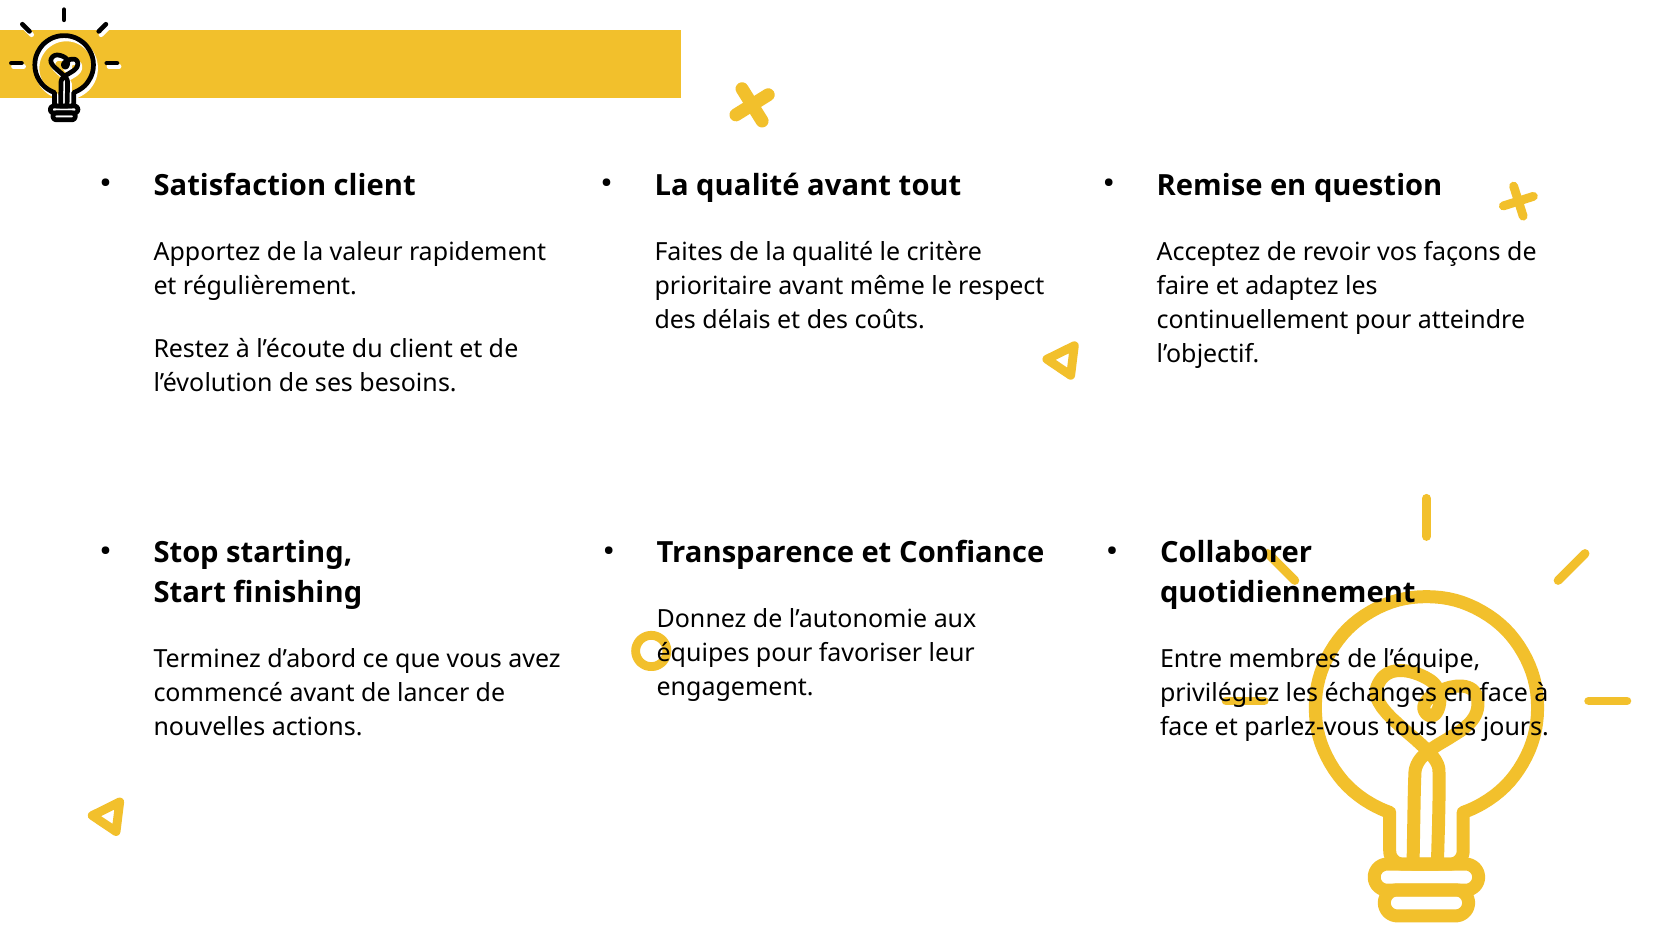

# Satisfaction client
Apportez de la valeur rapidement et régulièrement.
Restez à l’écoute du client et de l’évolution de ses besoins.
La qualité avant tout
Faites de la qualité le critère prioritaire avant même le respect des délais et des coûts.
Remise en question
Acceptez de revoir vos façons de faire et adaptez les continuellement pour atteindre l’objectif.
Stop starting,
Start finishing
Terminez d’abord ce que vous avez commencé avant de lancer de nouvelles actions.
Transparence et Confiance
Donnez de l’autonomie aux équipes pour favoriser leur engagement.
Collaborer quotidiennement
Entre membres de l’équipe, privilégiez les échanges en face à face et parlez-vous tous les jours.